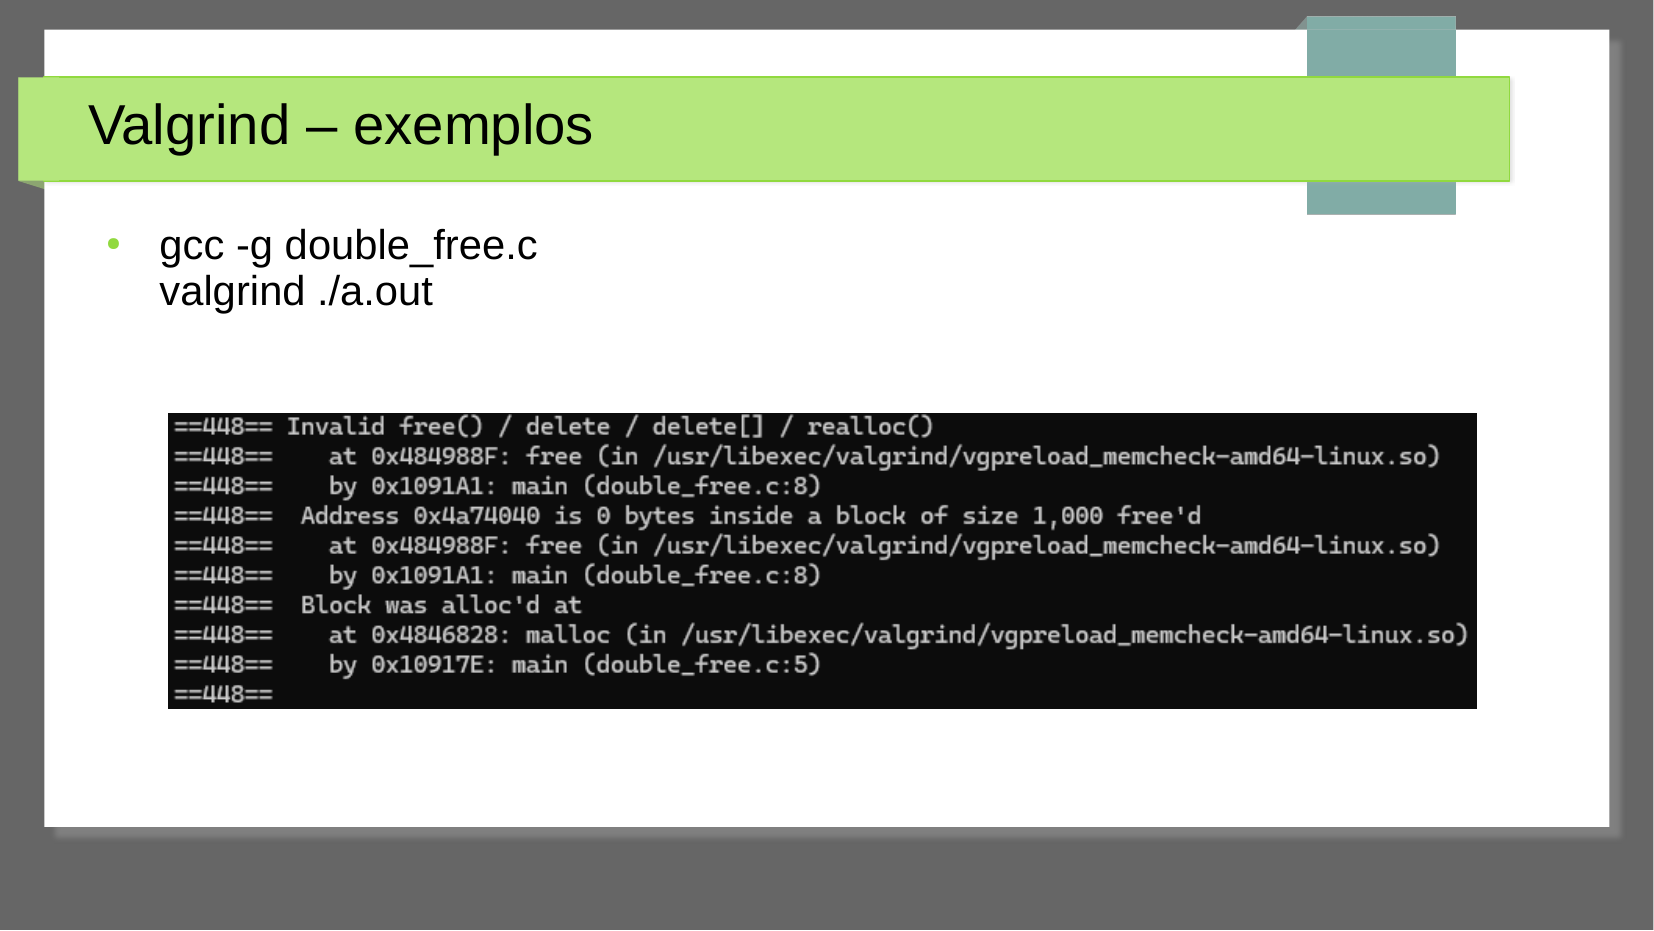

# Valgrind – exemplos
gcc -g double_free.c
valgrind ./a.out